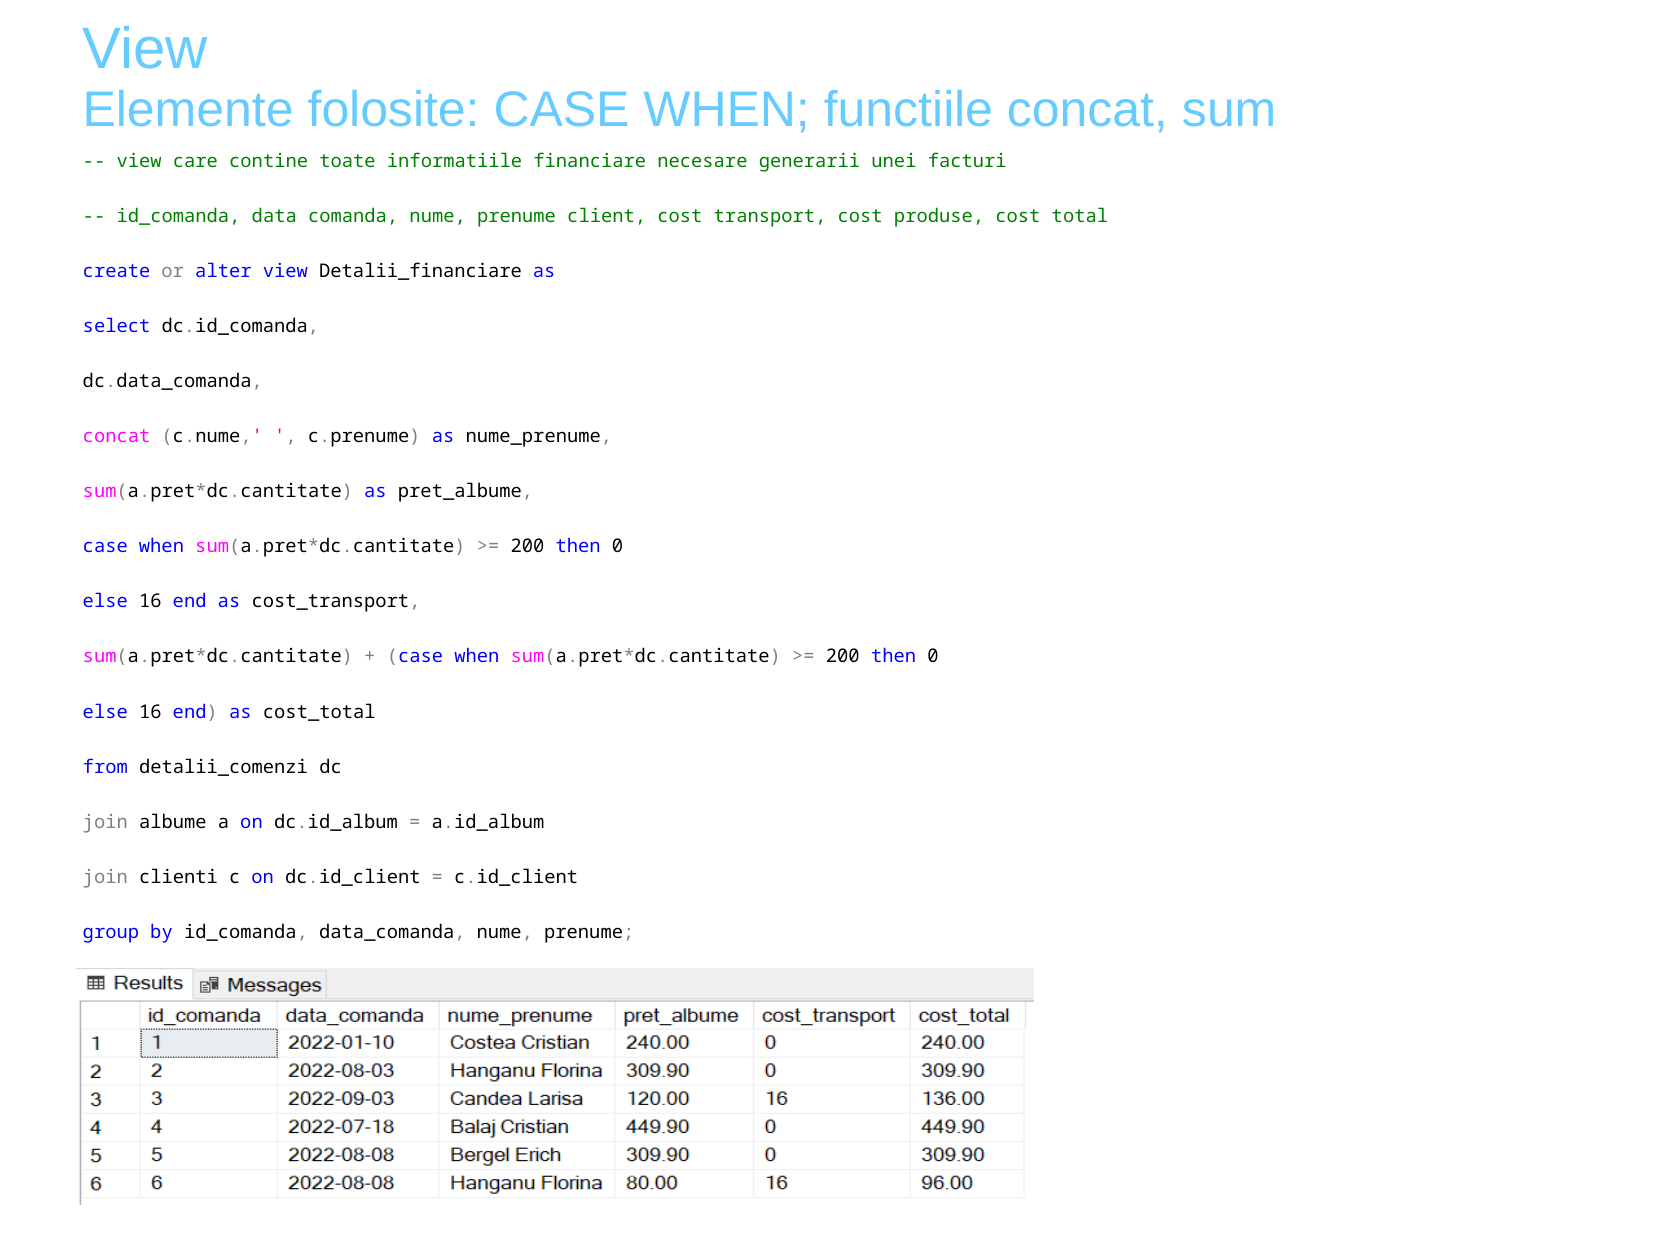

# View Elemente folosite: CASE WHEN; functiile concat, sum
-- view care contine toate informatiile financiare necesare generarii unei facturi
-- id_comanda, data comanda, nume, prenume client, cost transport, cost produse, cost total
create or alter view Detalii_financiare as
select dc.id_comanda,
dc.data_comanda,
concat (c.nume,' ', c.prenume) as nume_prenume,
sum(a.pret*dc.cantitate) as pret_albume,
case when sum(a.pret*dc.cantitate) >= 200 then 0
else 16 end as cost_transport,
sum(a.pret*dc.cantitate) + (case when sum(a.pret*dc.cantitate) >= 200 then 0
else 16 end) as cost_total
from detalii_comenzi dc
join albume a on dc.id_album = a.id_album
join clienti c on dc.id_client = c.id_client
group by id_comanda, data_comanda, nume, prenume;
select * from Detalii_financiare